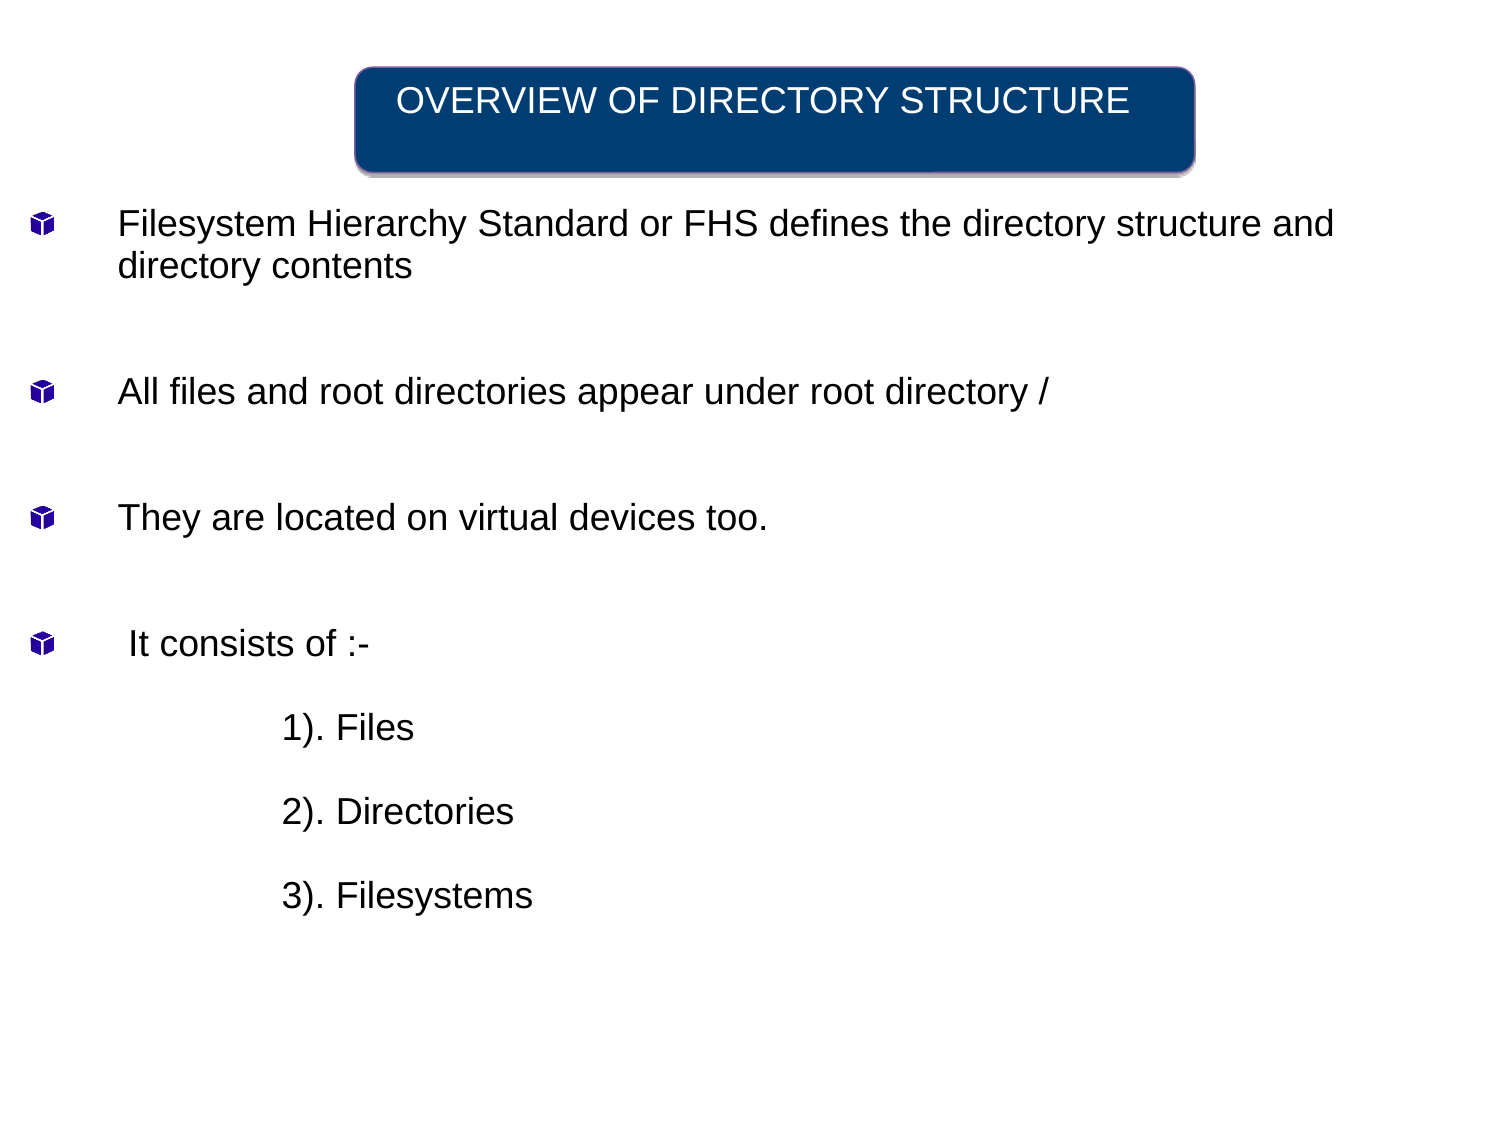

OVERVIEW OF DIRECTORY STRUCTURE
 Filesystem Hierarchy Standard or FHS defines the directory structure and directory contents
 All files and root directories appear under root directory /
 They are located on virtual devices too.
 It consists of :-
 1). Files
 2). Directories
 3). Filesystems